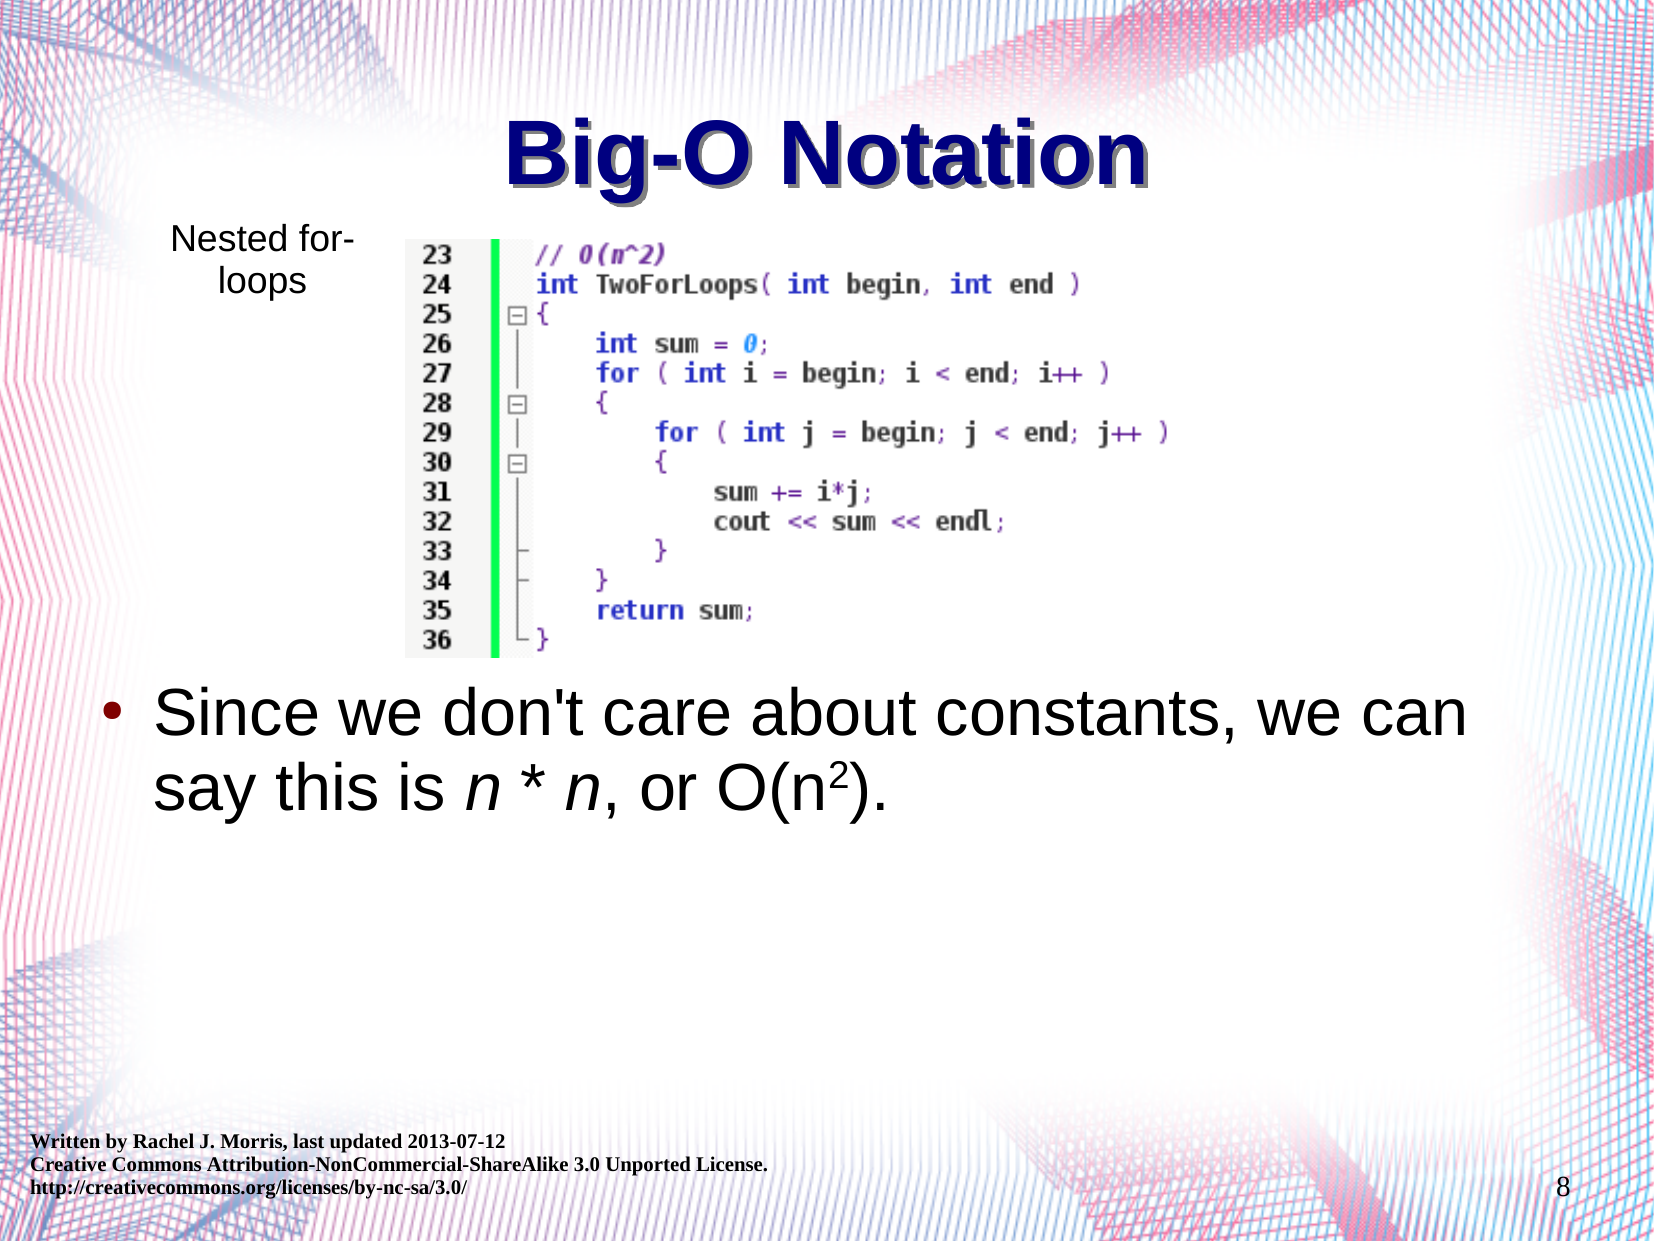

# Big-O Notation
Nested for-loops
Since we don't care about constants, we can say this is n * n, or O(n2).
8